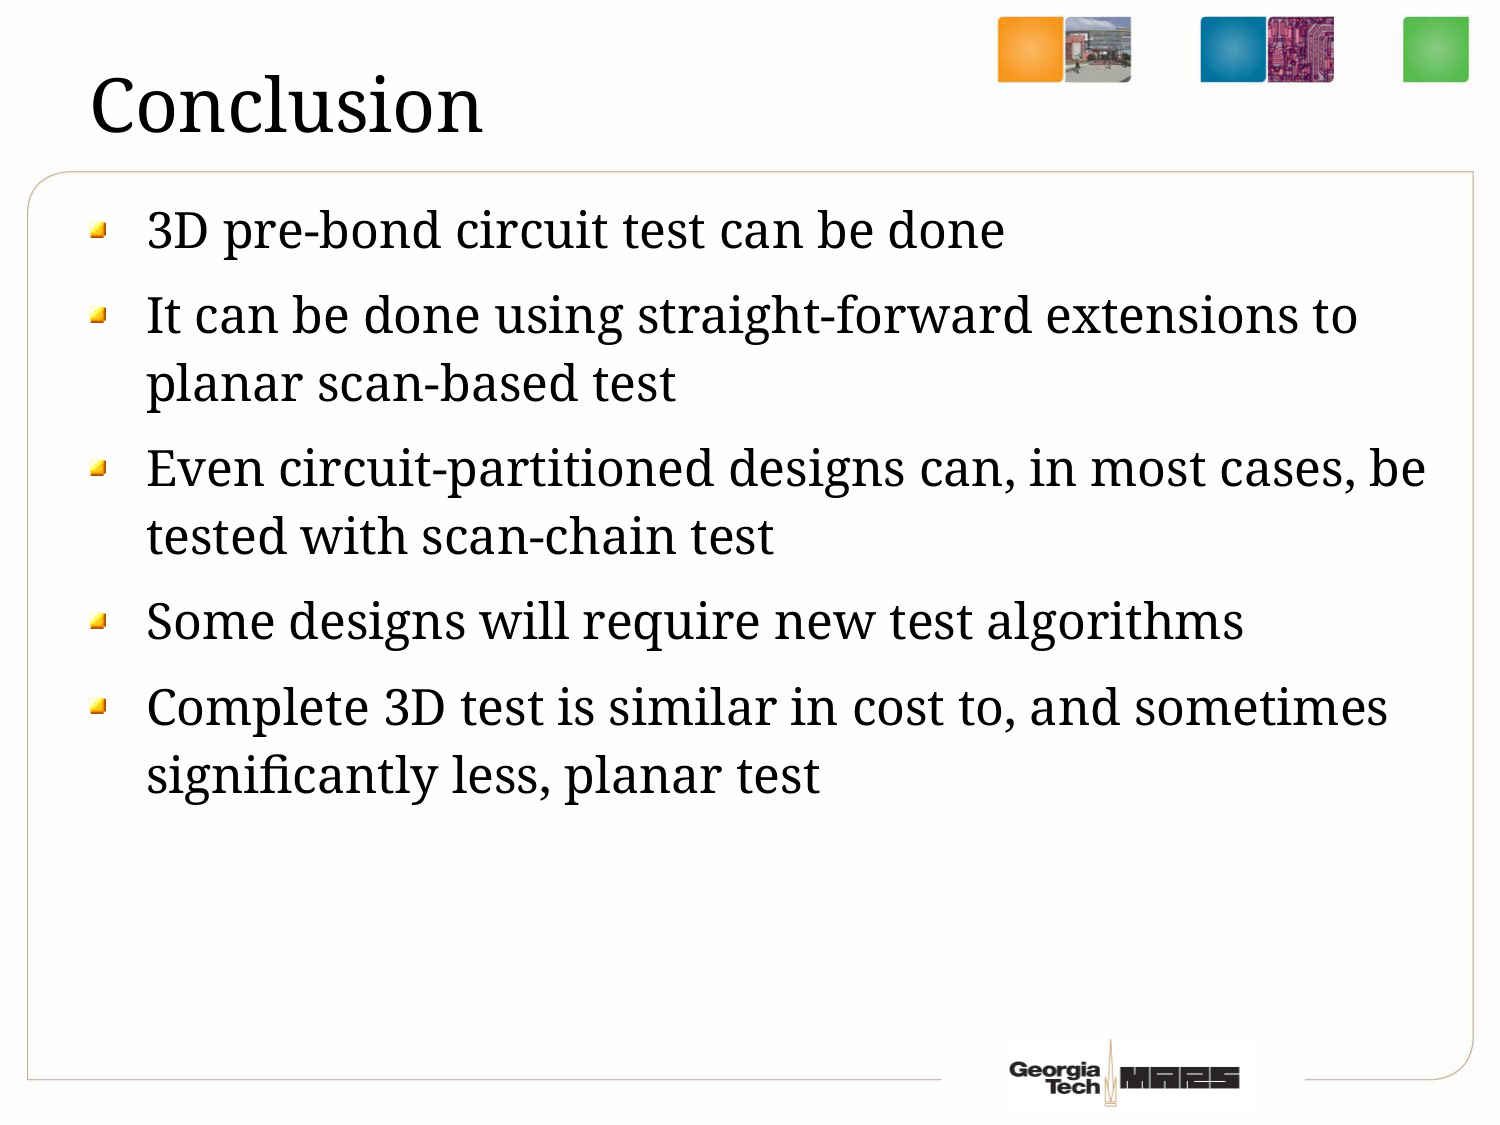

# Conclusion
3D pre-bond circuit test can be done
It can be done using straight-forward extensions to planar scan-based test
Even circuit-partitioned designs can, in most cases, be tested with scan-chain test
Some designs will require new test algorithms
Complete 3D test is similar in cost to, and sometimes significantly less, planar test